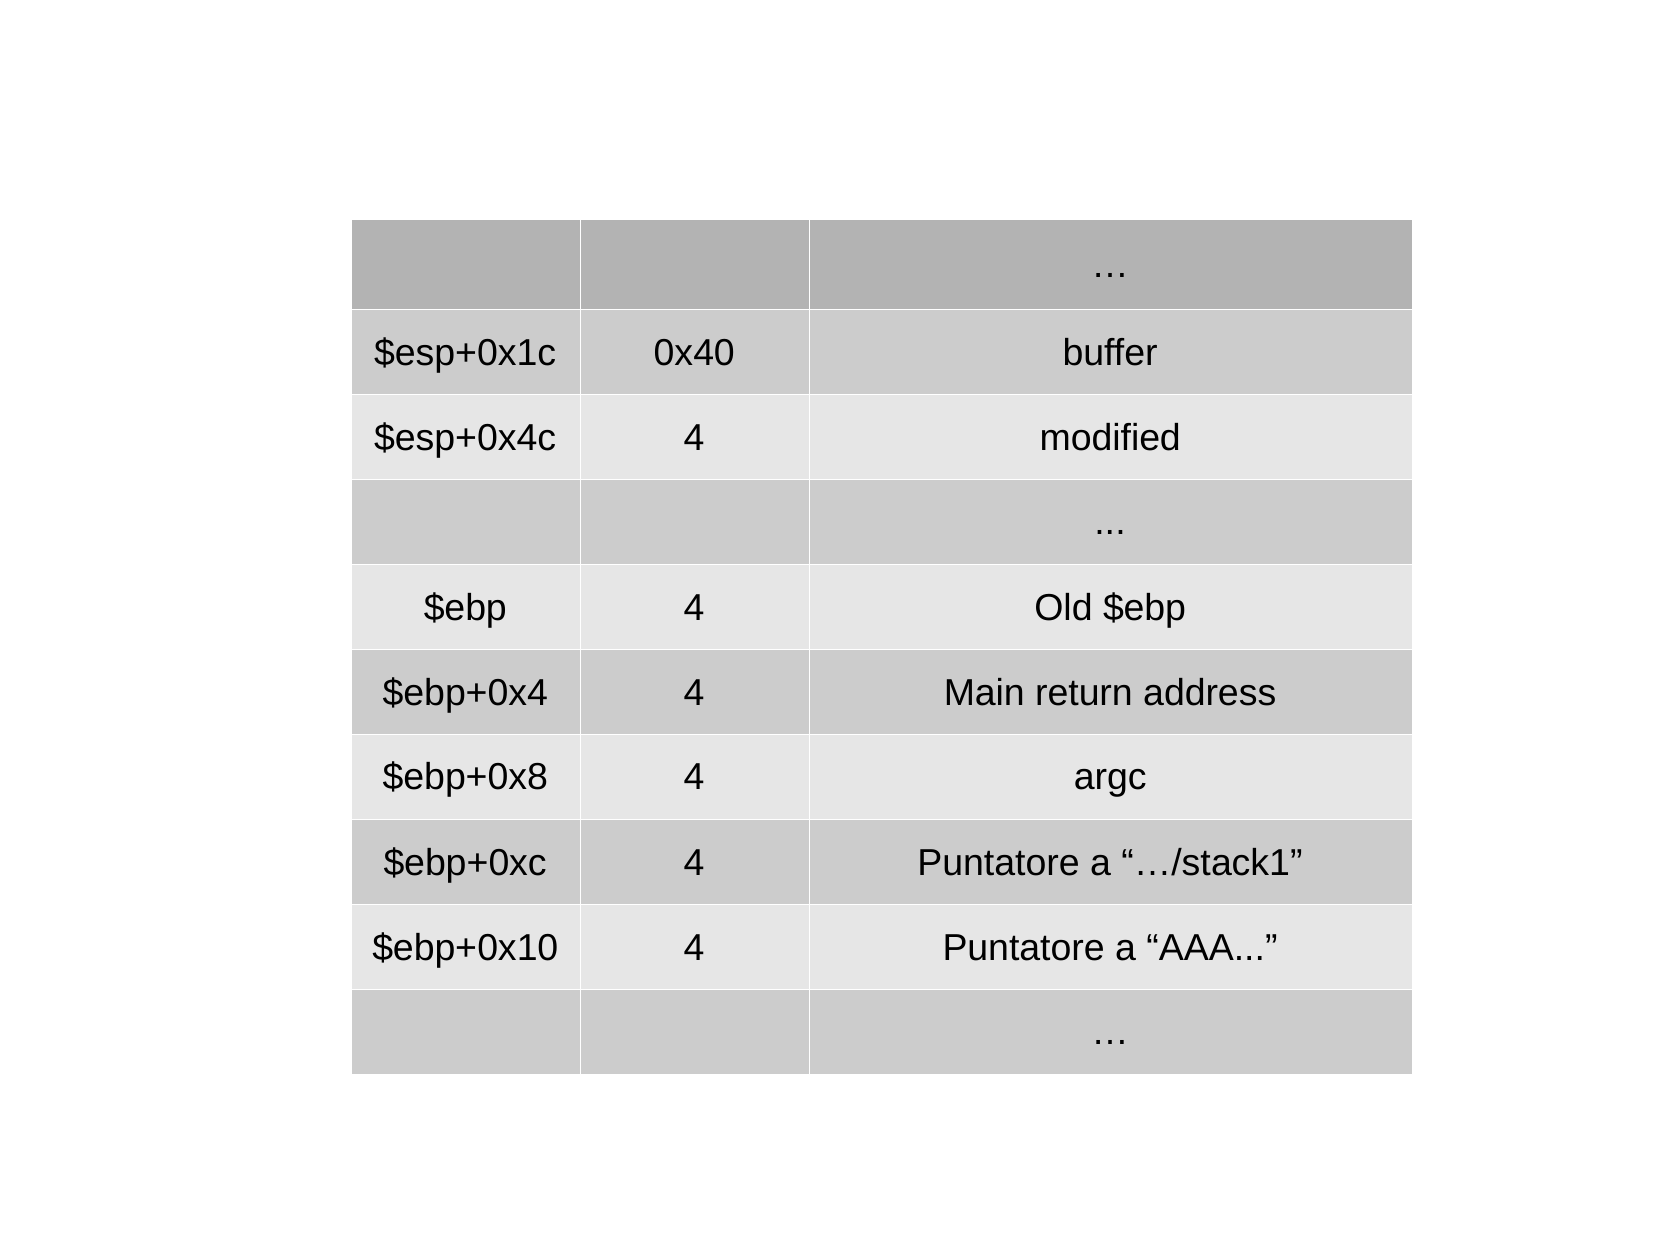

| | | … |
| --- | --- | --- |
| $esp+0x1c | 0x40 | buffer |
| $esp+0x4c | 4 | modified |
| | | ... |
| $ebp | 4 | Old $ebp |
| $ebp+0x4 | 4 | Main return address |
| $ebp+0x8 | 4 | argc |
| $ebp+0xc | 4 | Puntatore a “…/stack1” |
| $ebp+0x10 | 4 | Puntatore a “AAA...” |
| | | … |